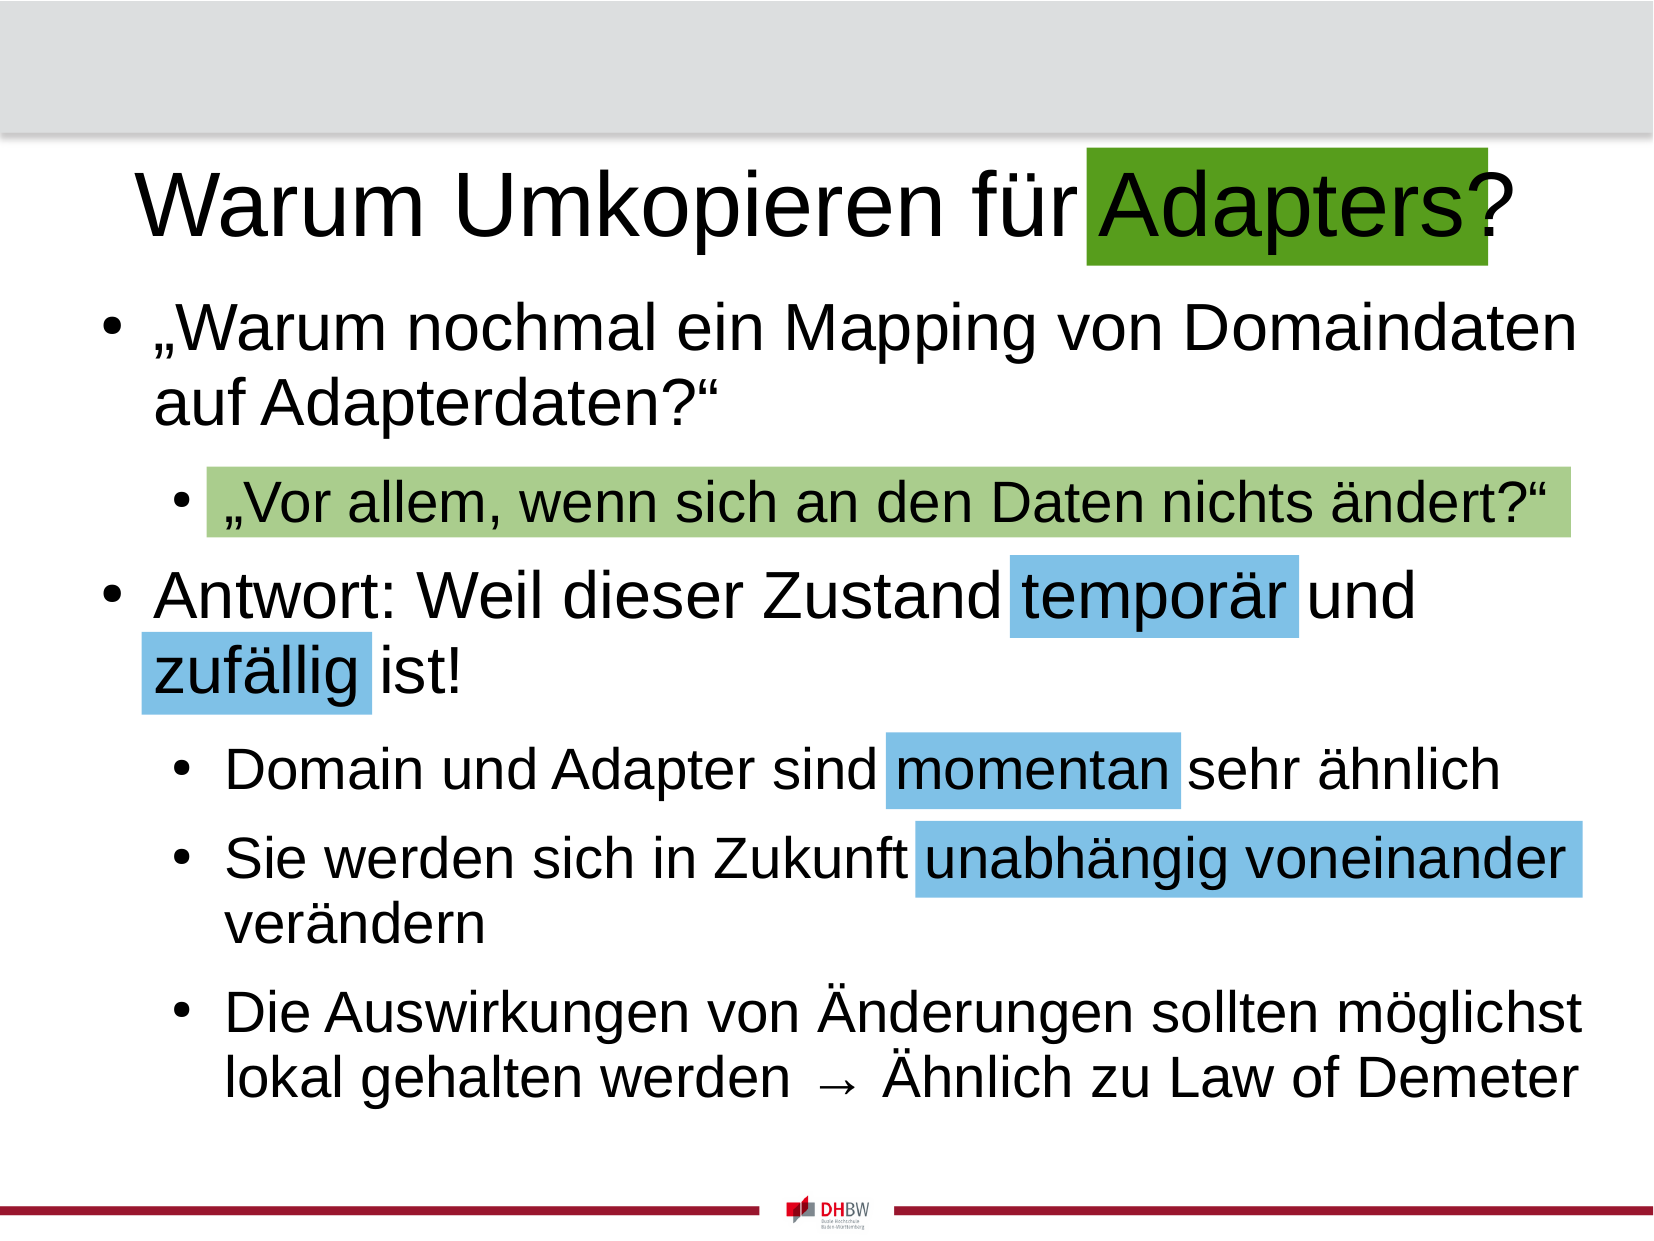

# Warum Umkopieren für Adapters?
„Warum nochmal ein Mapping von Domaindaten auf Adapterdaten?“
„Vor allem, wenn sich an den Daten nichts ändert?“
Antwort: Weil dieser Zustand temporär und zufällig ist!
Domain und Adapter sind momentan sehr ähnlich
Sie werden sich in Zukunft unabhängig voneinander verändern
Die Auswirkungen von Änderungen sollten möglichst lokal gehalten werden → Ähnlich zu Law of Demeter